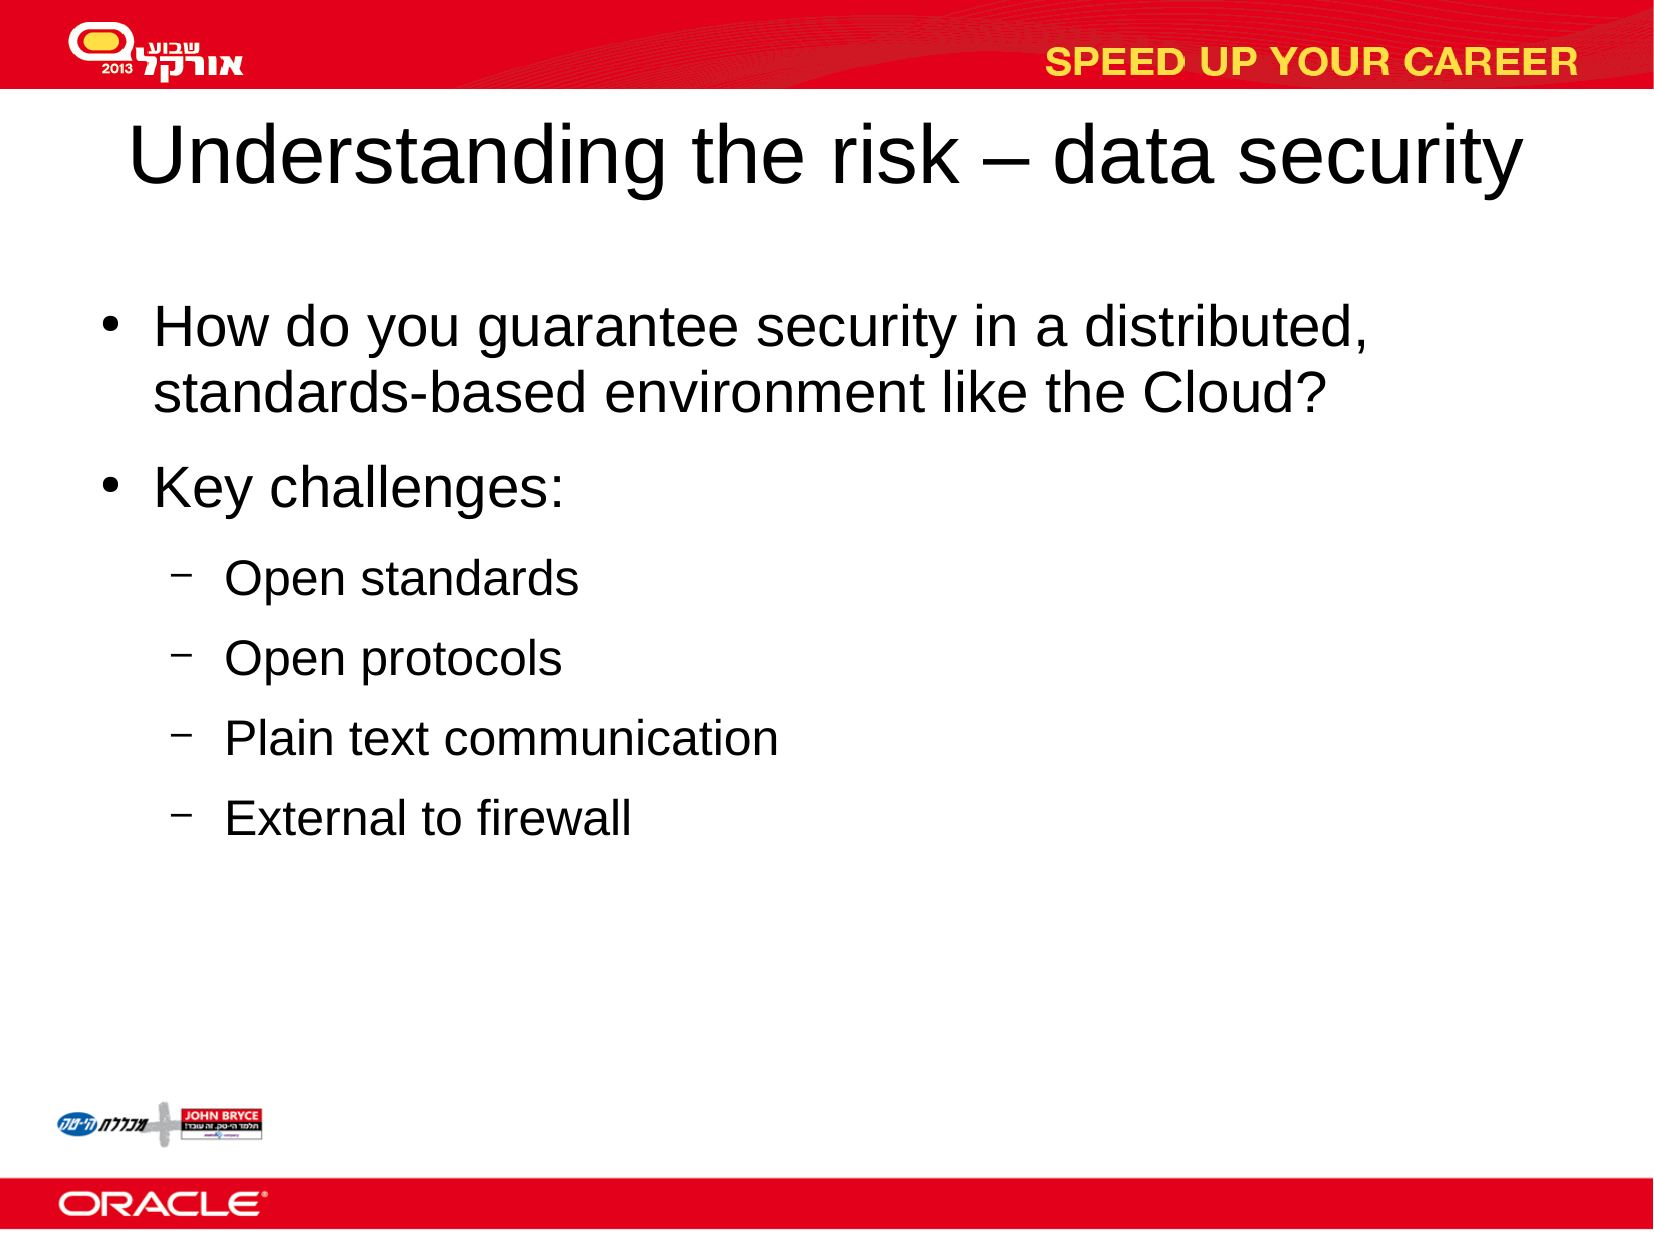

# Understanding the risk – data security
How do you guarantee security in a distributed, standards-based environment like the Cloud?
Key challenges:
Open standards
Open protocols
Plain text communication
External to firewall